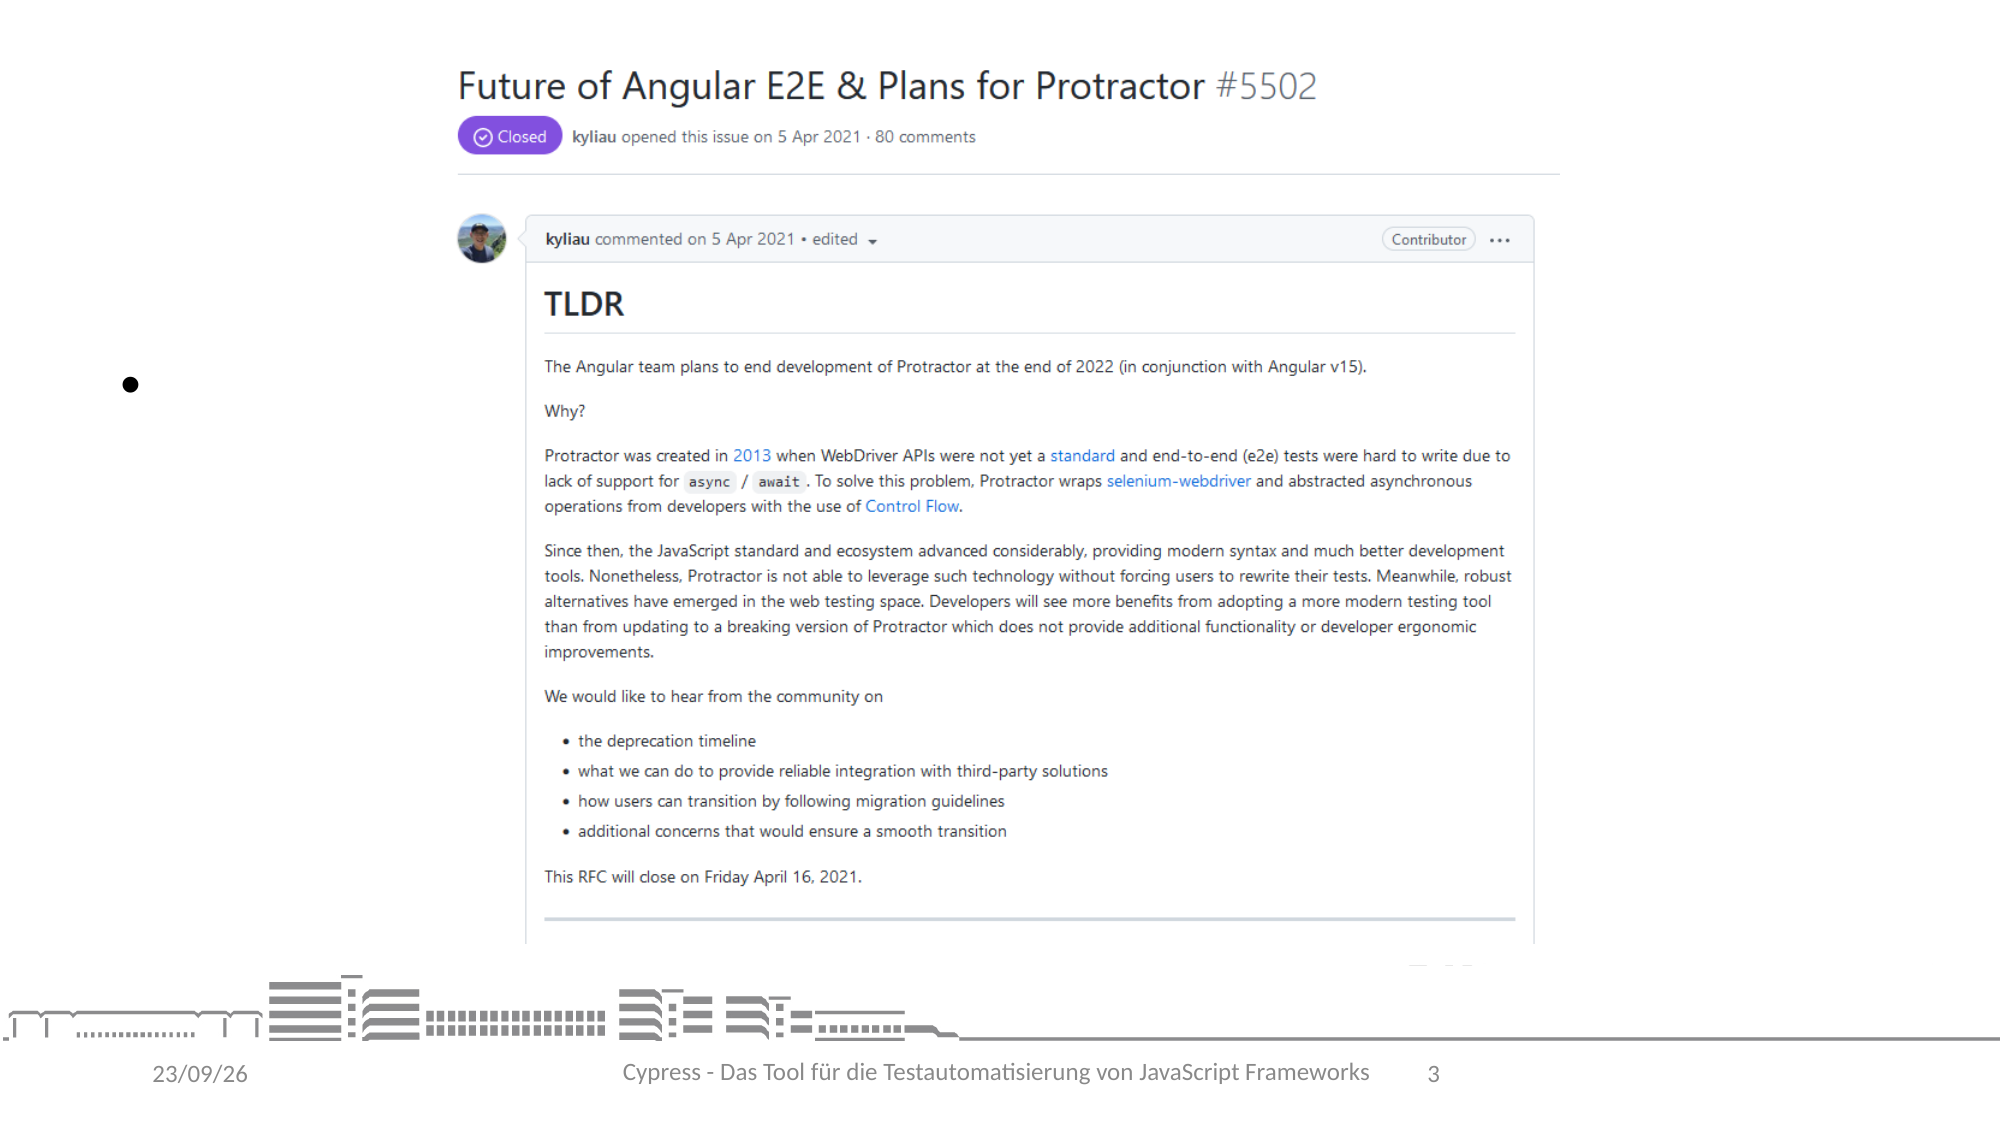

#
Cypress - Das Tool für die Testautomatisierung von JavaScript Frameworks
3